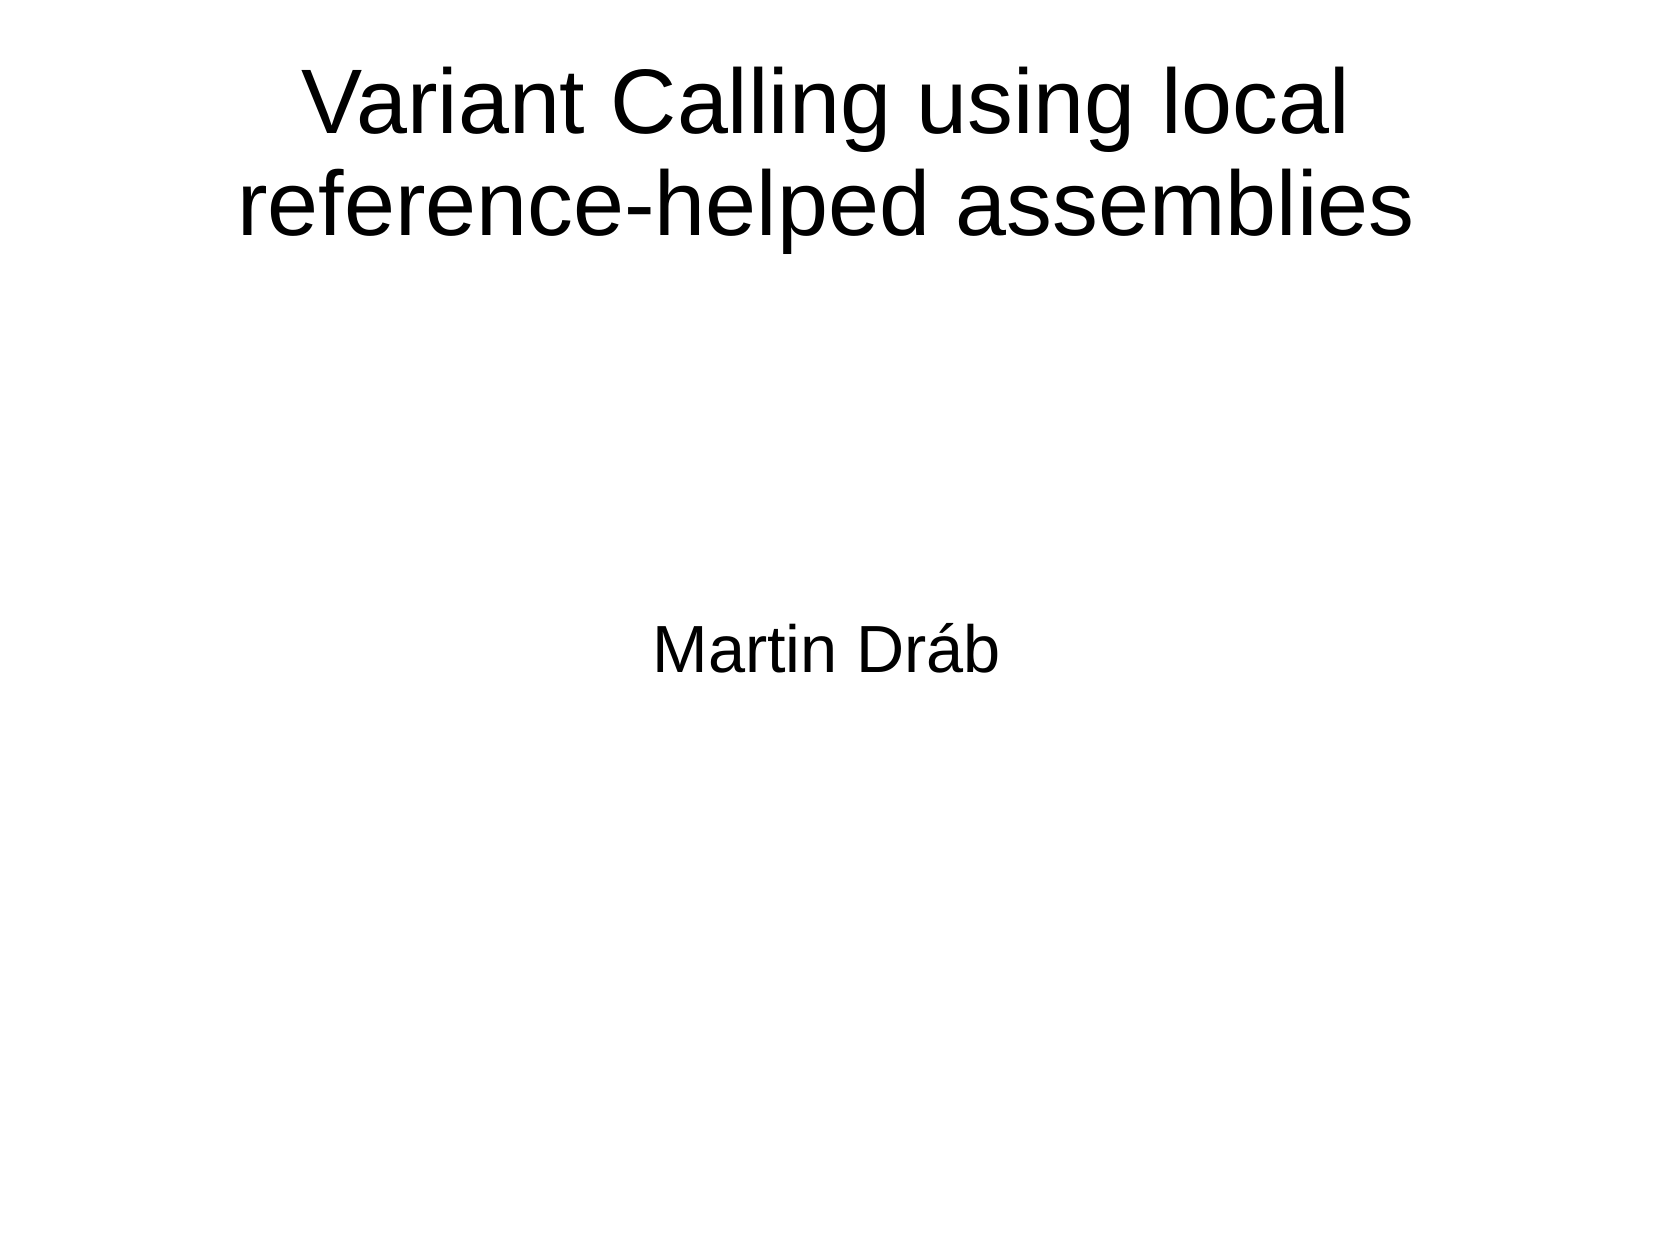

# Variant Calling using local reference-helped assemblies
Martin Dráb